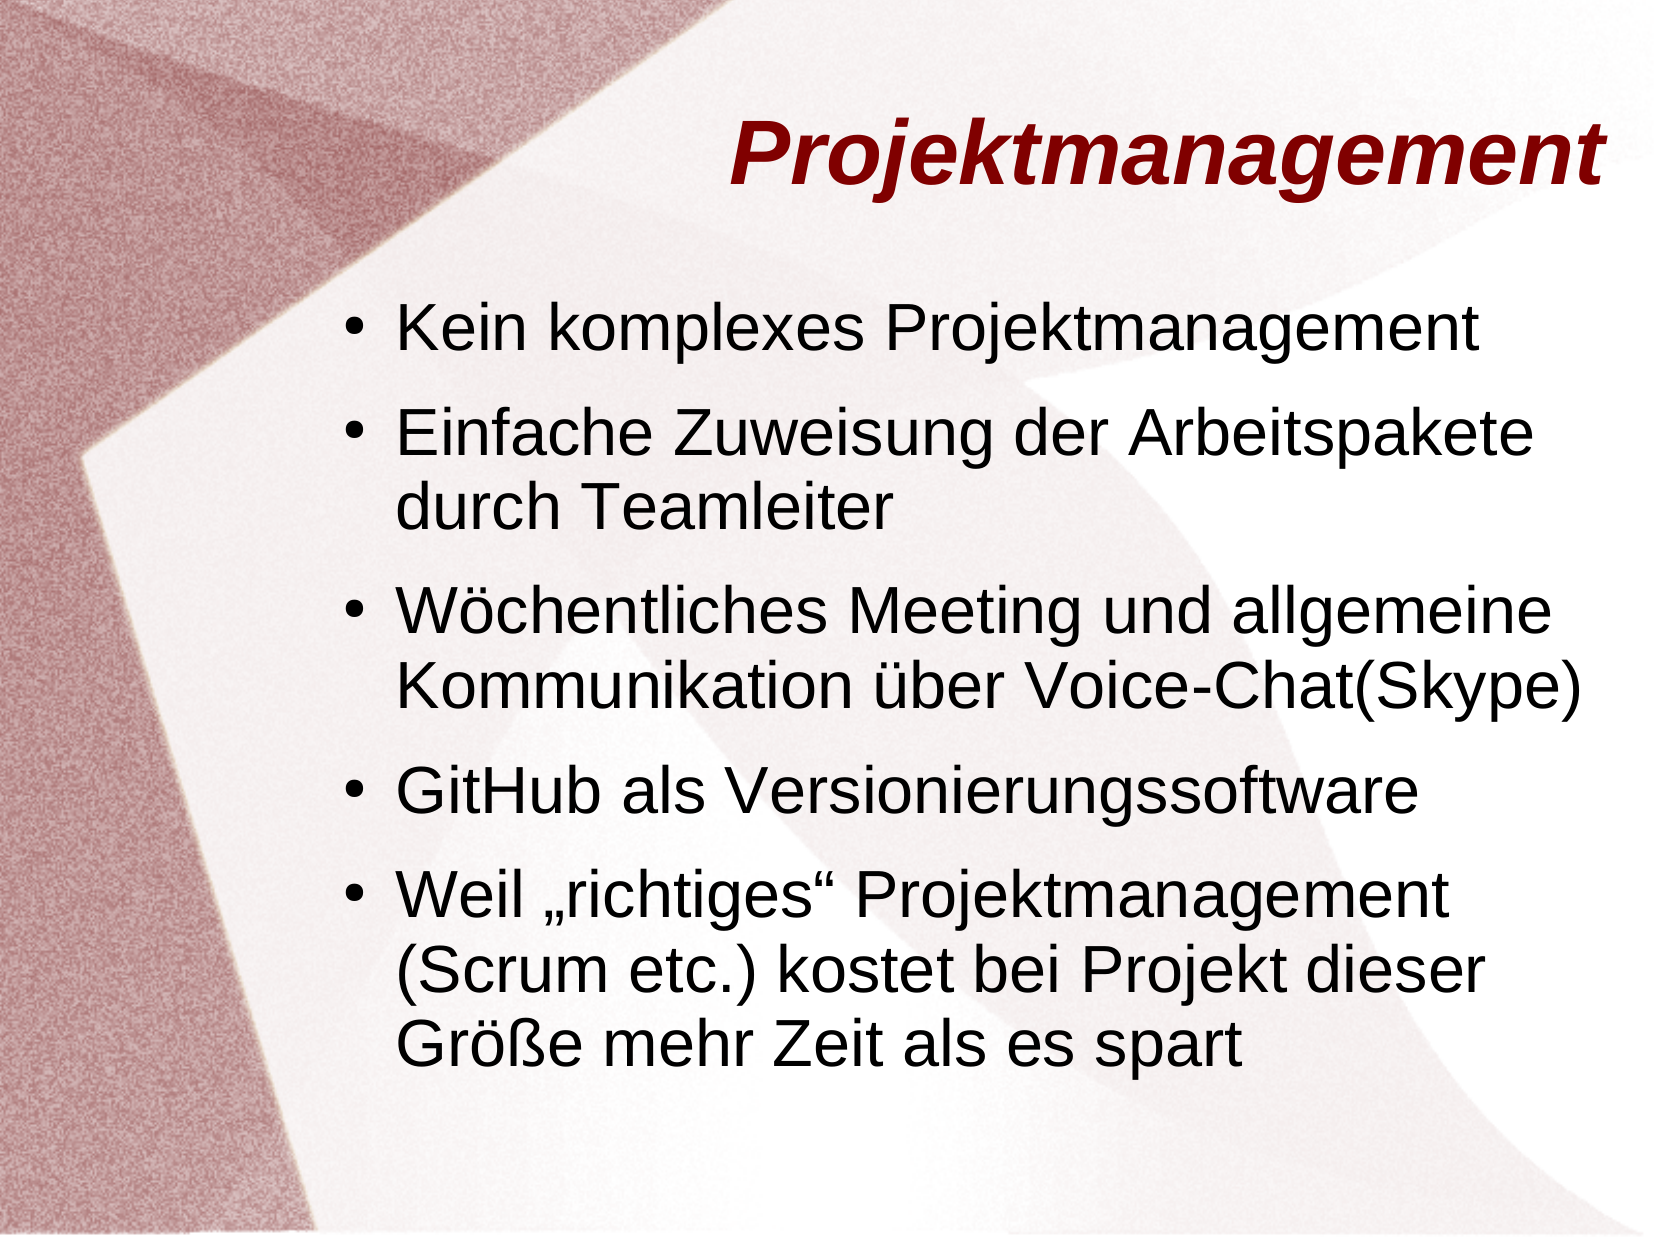

# Projektmanagement
Kein komplexes Projektmanagement
Einfache Zuweisung der Arbeitspakete durch Teamleiter
Wöchentliches Meeting und allgemeine Kommunikation über Voice-Chat(Skype)
GitHub als Versionierungssoftware
Weil „richtiges“ Projektmanagement (Scrum etc.) kostet bei Projekt dieser Größe mehr Zeit als es spart